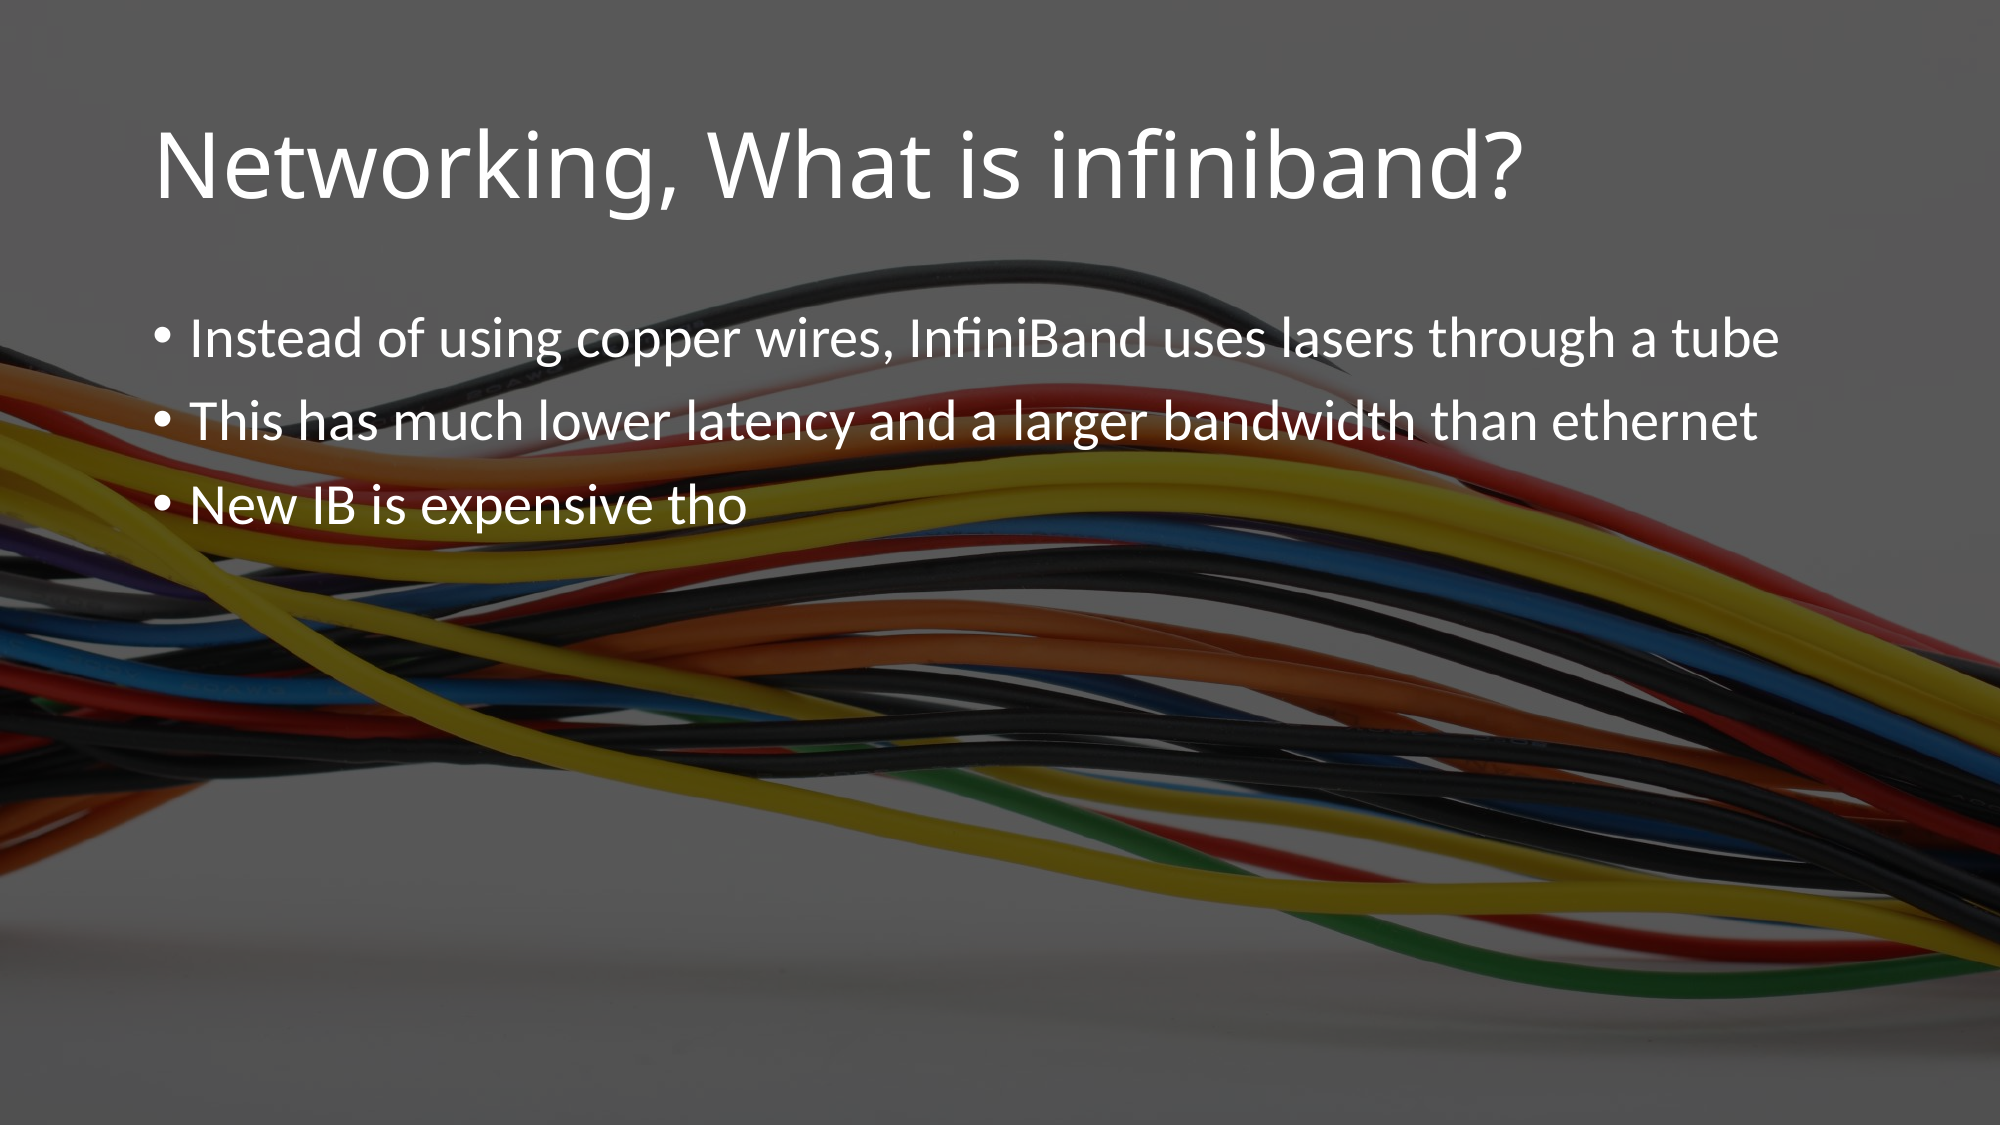

# Networking, What is infiniband?
Instead of using copper wires, InfiniBand uses lasers through a tube
This has much lower latency and a larger bandwidth than ethernet
New IB is expensive tho